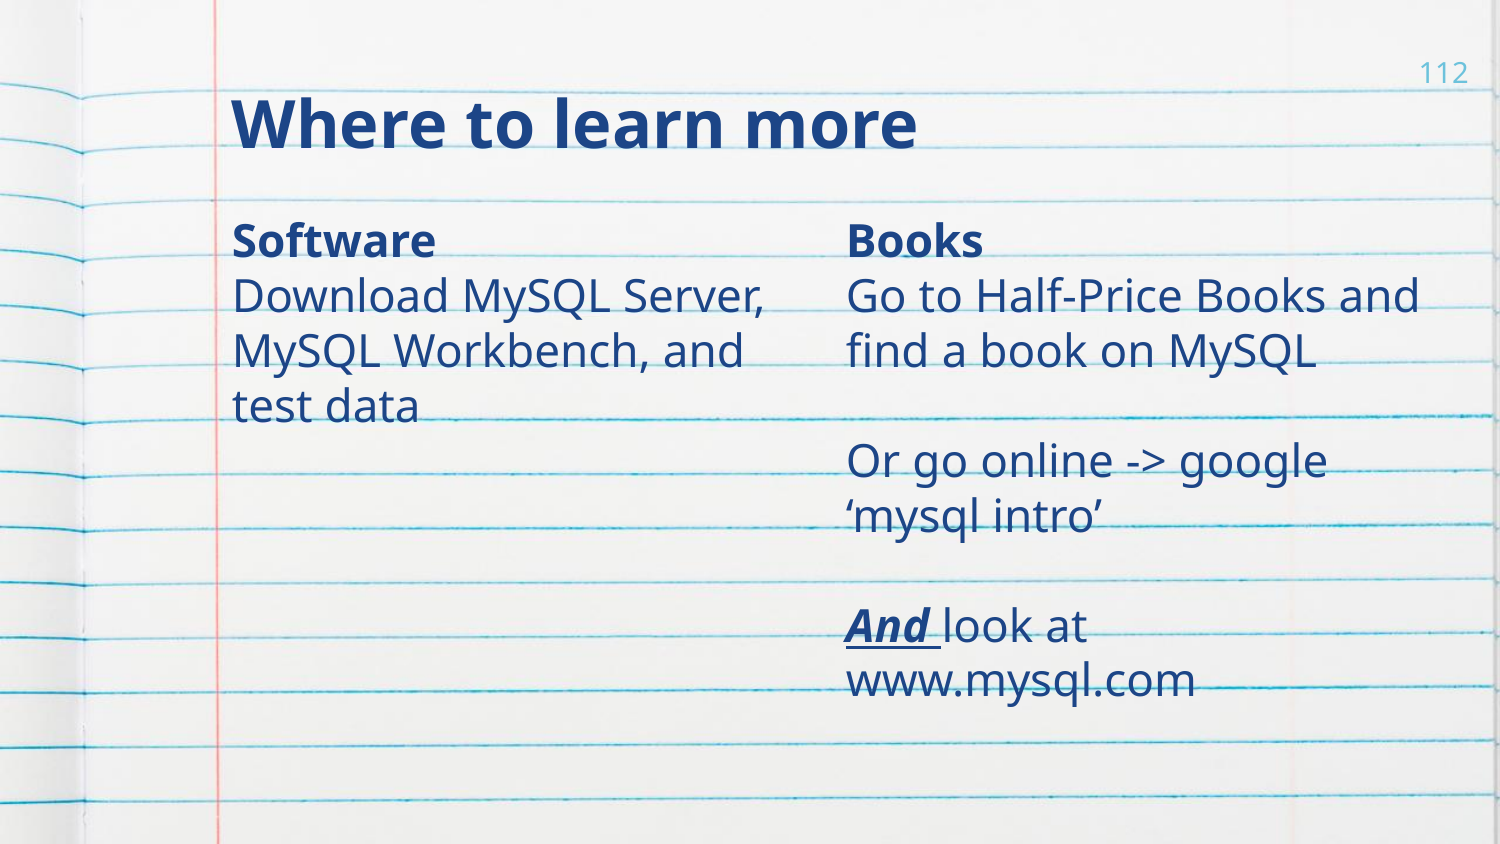

Where to learn more
# Software
Download MySQL Server, MySQL Workbench, and test data
Books
Go to Half-Price Books and find a book on MySQL
Or go online -> google ‘mysql intro’
And look at www.mysql.com